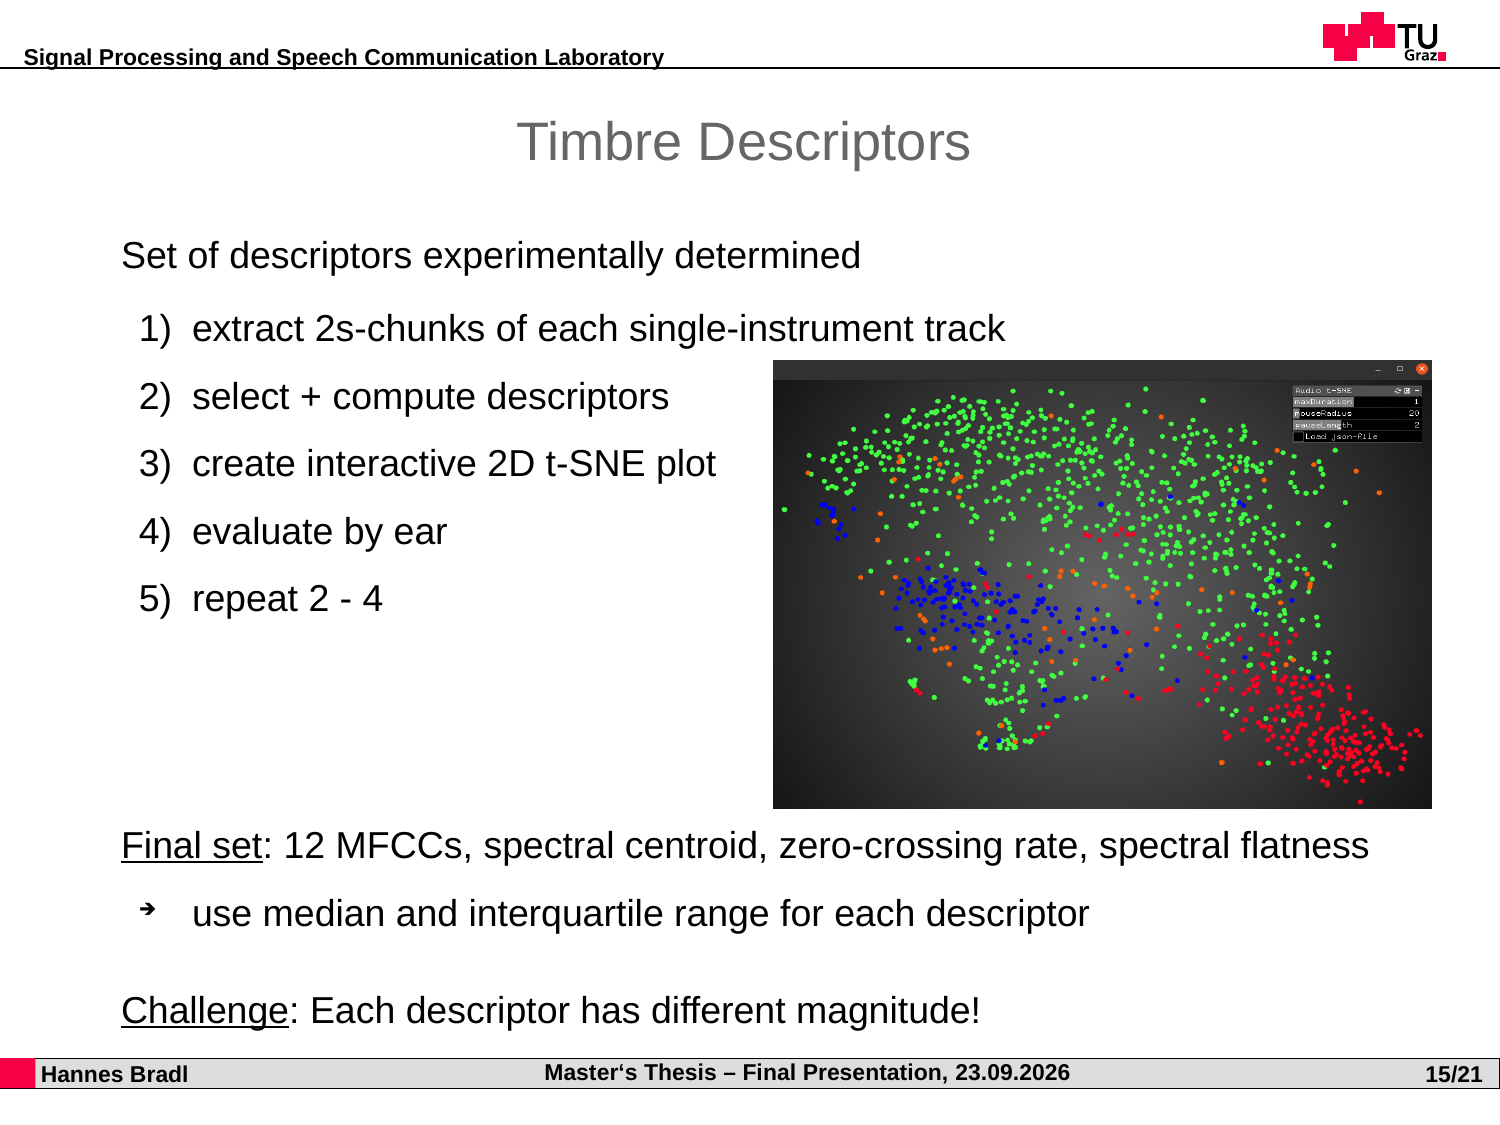

# Timbre Descriptors
Set of descriptors experimentally determined
extract 2s-chunks of each single-instrument track
select + compute descriptors
create interactive 2D t-SNE plot
evaluate by ear
repeat 2 - 4
Final set: 12 MFCCs, spectral centroid, zero-crossing rate, spectral flatness
use median and interquartile range for each descriptor
Challenge: Each descriptor has different magnitude!